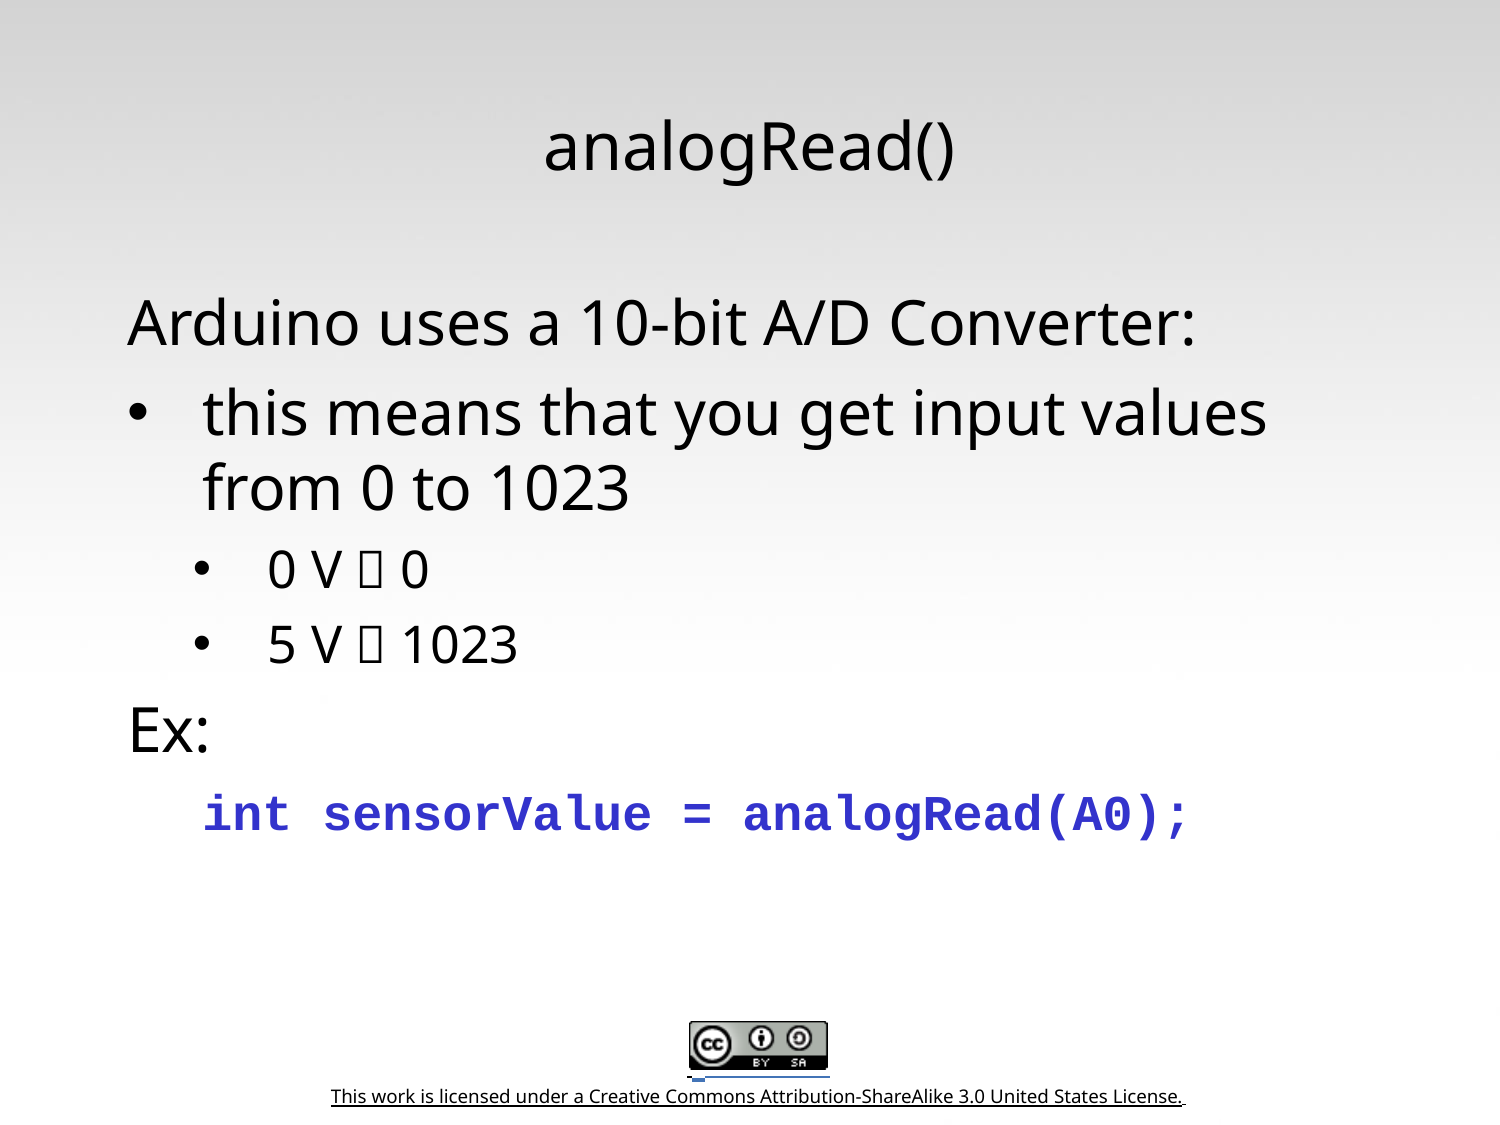

# analogRead()
Arduino uses a 10-bit A/D Converter:
this means that you get input values from 0 to 1023
0 V  0
5 V  1023
Ex:
	int sensorValue = analogRead(A0);